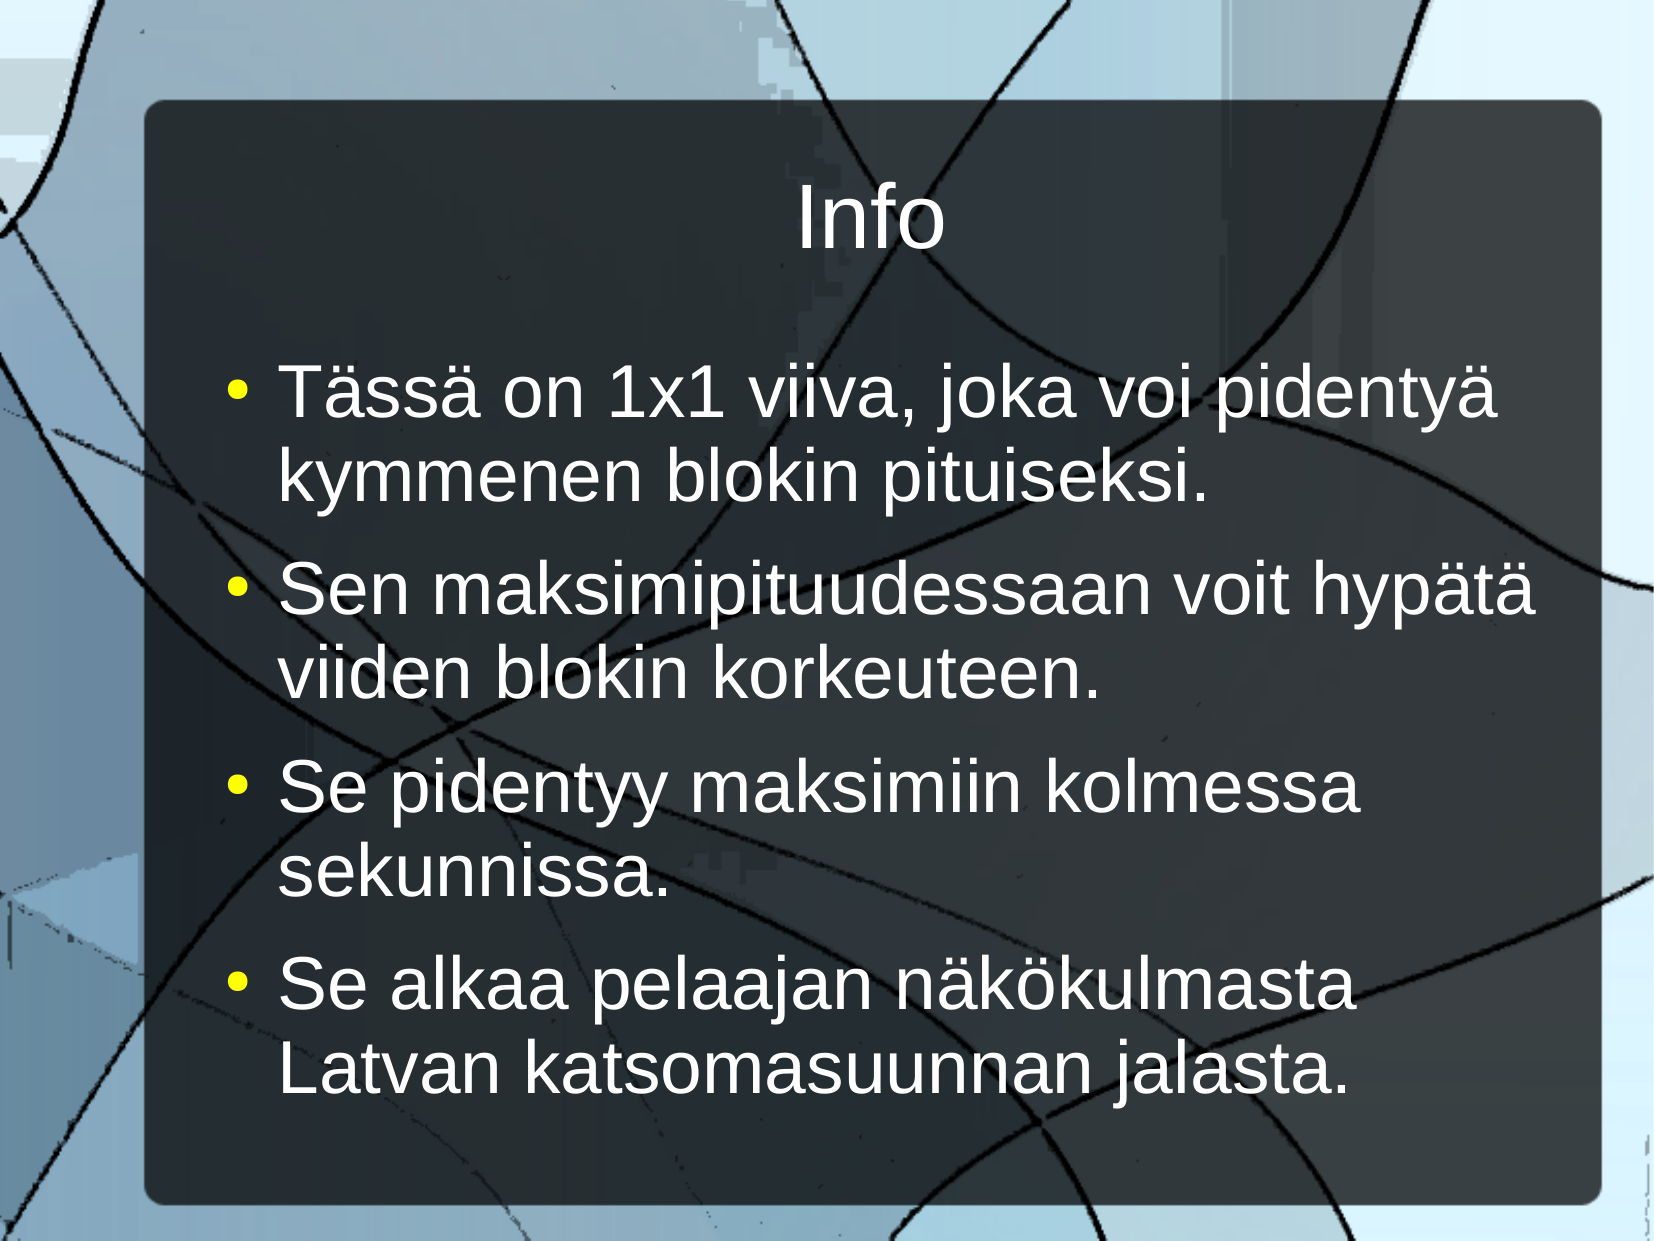

# Info
Tässä on 1x1 viiva, joka voi pidentyä kymmenen blokin pituiseksi.
Sen maksimipituudessaan voit hypätä viiden blokin korkeuteen.
Se pidentyy maksimiin kolmessa sekunnissa.
Se alkaa pelaajan näkökulmasta Latvan katsomasuunnan jalasta.